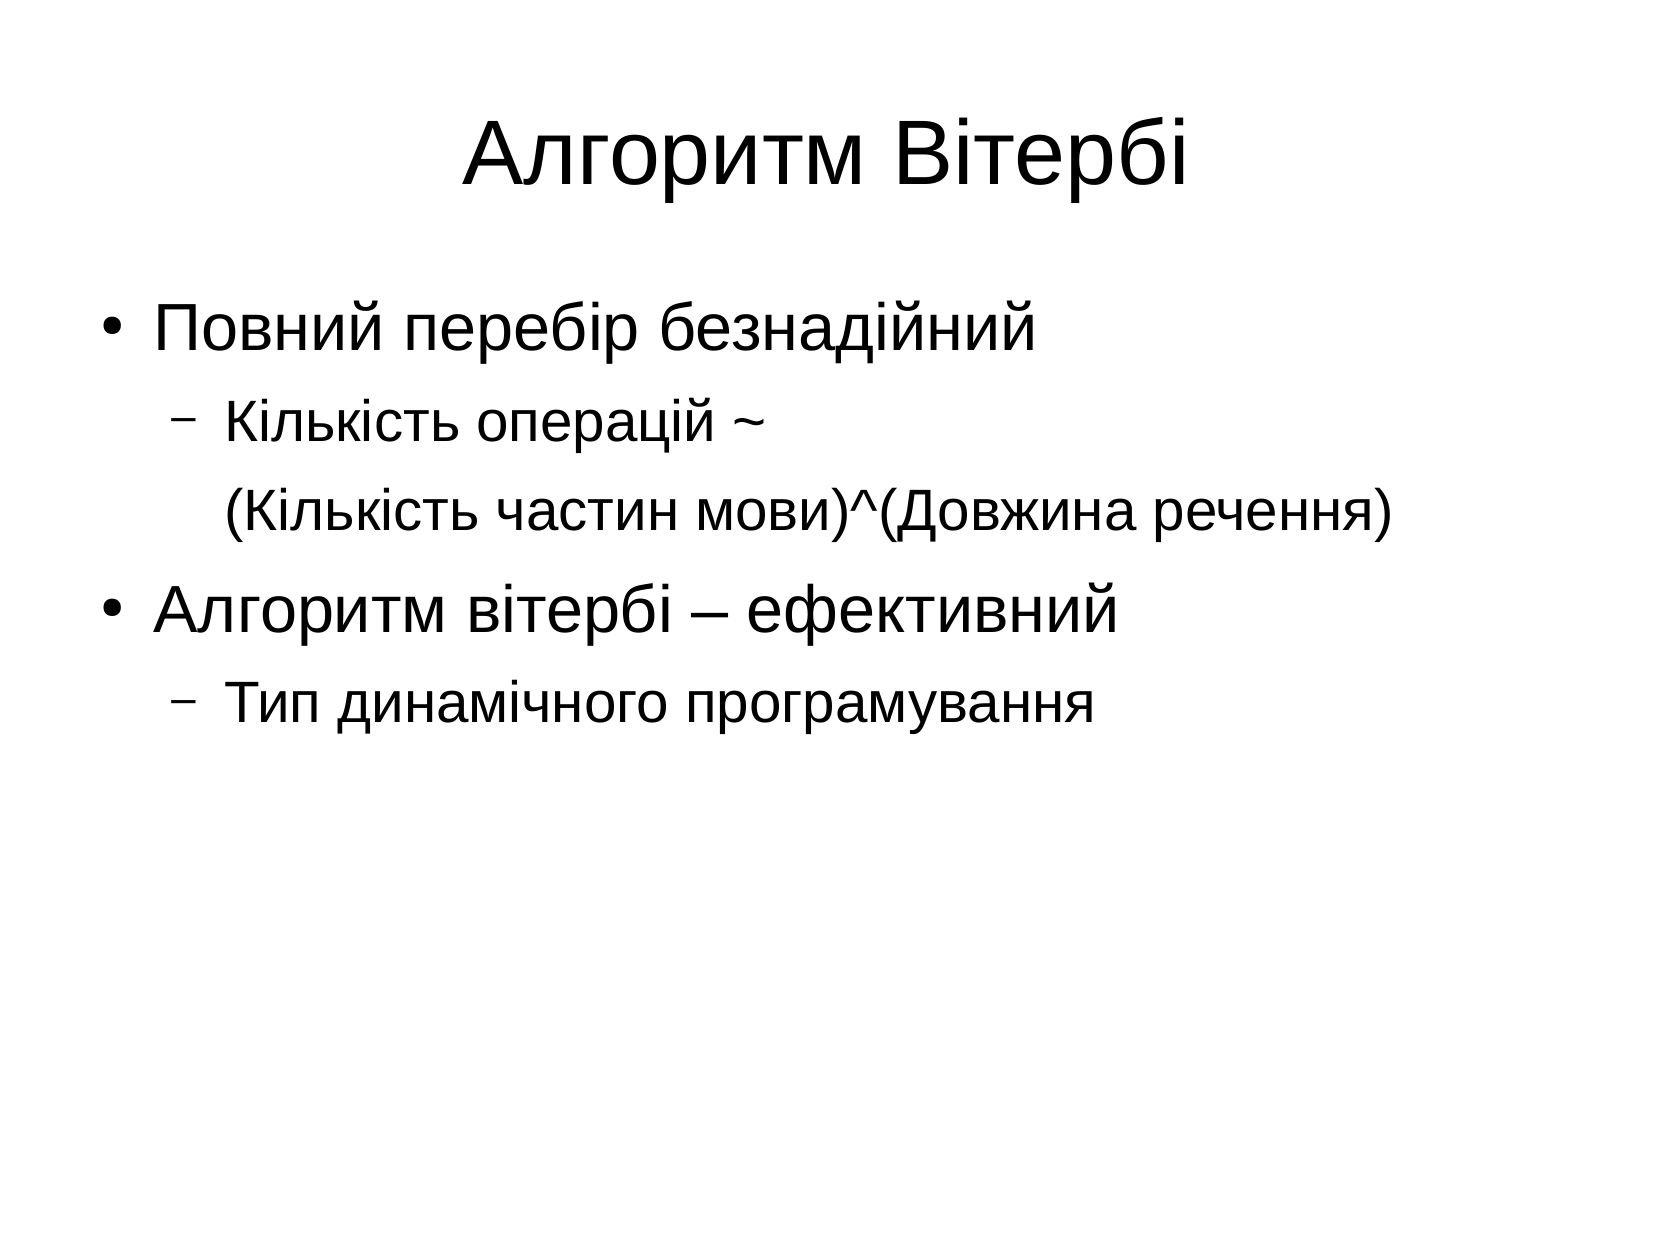

# Алгоритм Вітербі
Повний перебір безнадійний
Кількість операцій ~
(Кількість частин мови)^(Довжина речення)
Алгоритм вітербі – ефективний
Тип динамічного програмування